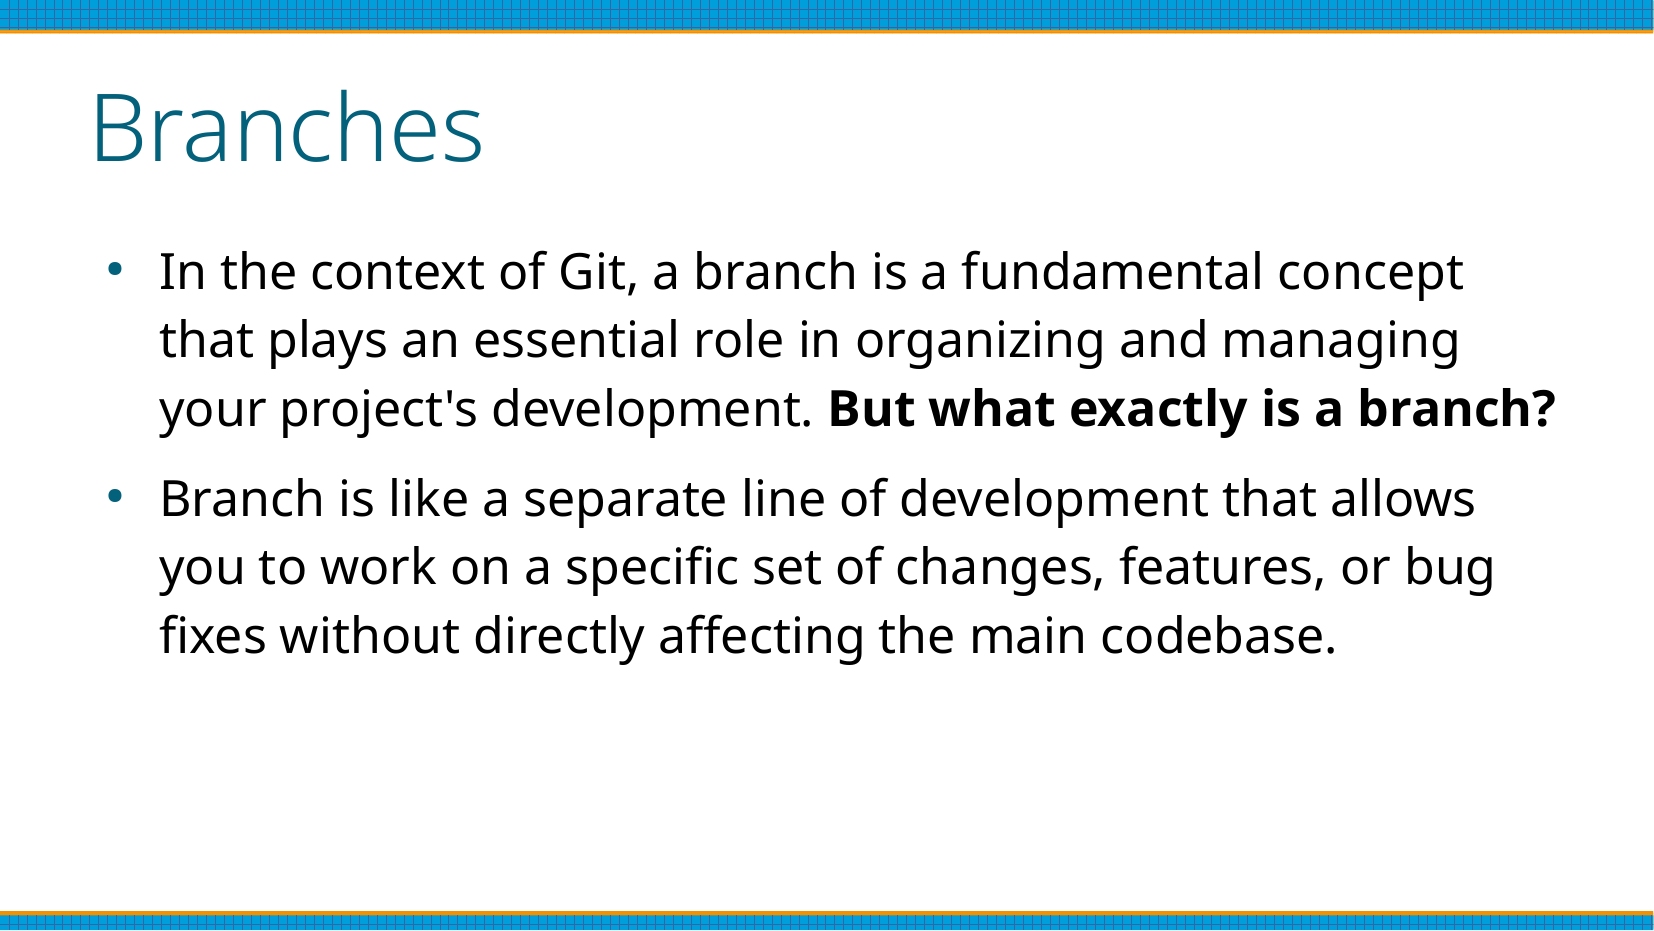

# Branches
In the context of Git, a branch is a fundamental concept that plays an essential role in organizing and managing your project's development. But what exactly is a branch?
Branch is like a separate line of development that allows you to work on a specific set of changes, features, or bug fixes without directly affecting the main codebase.